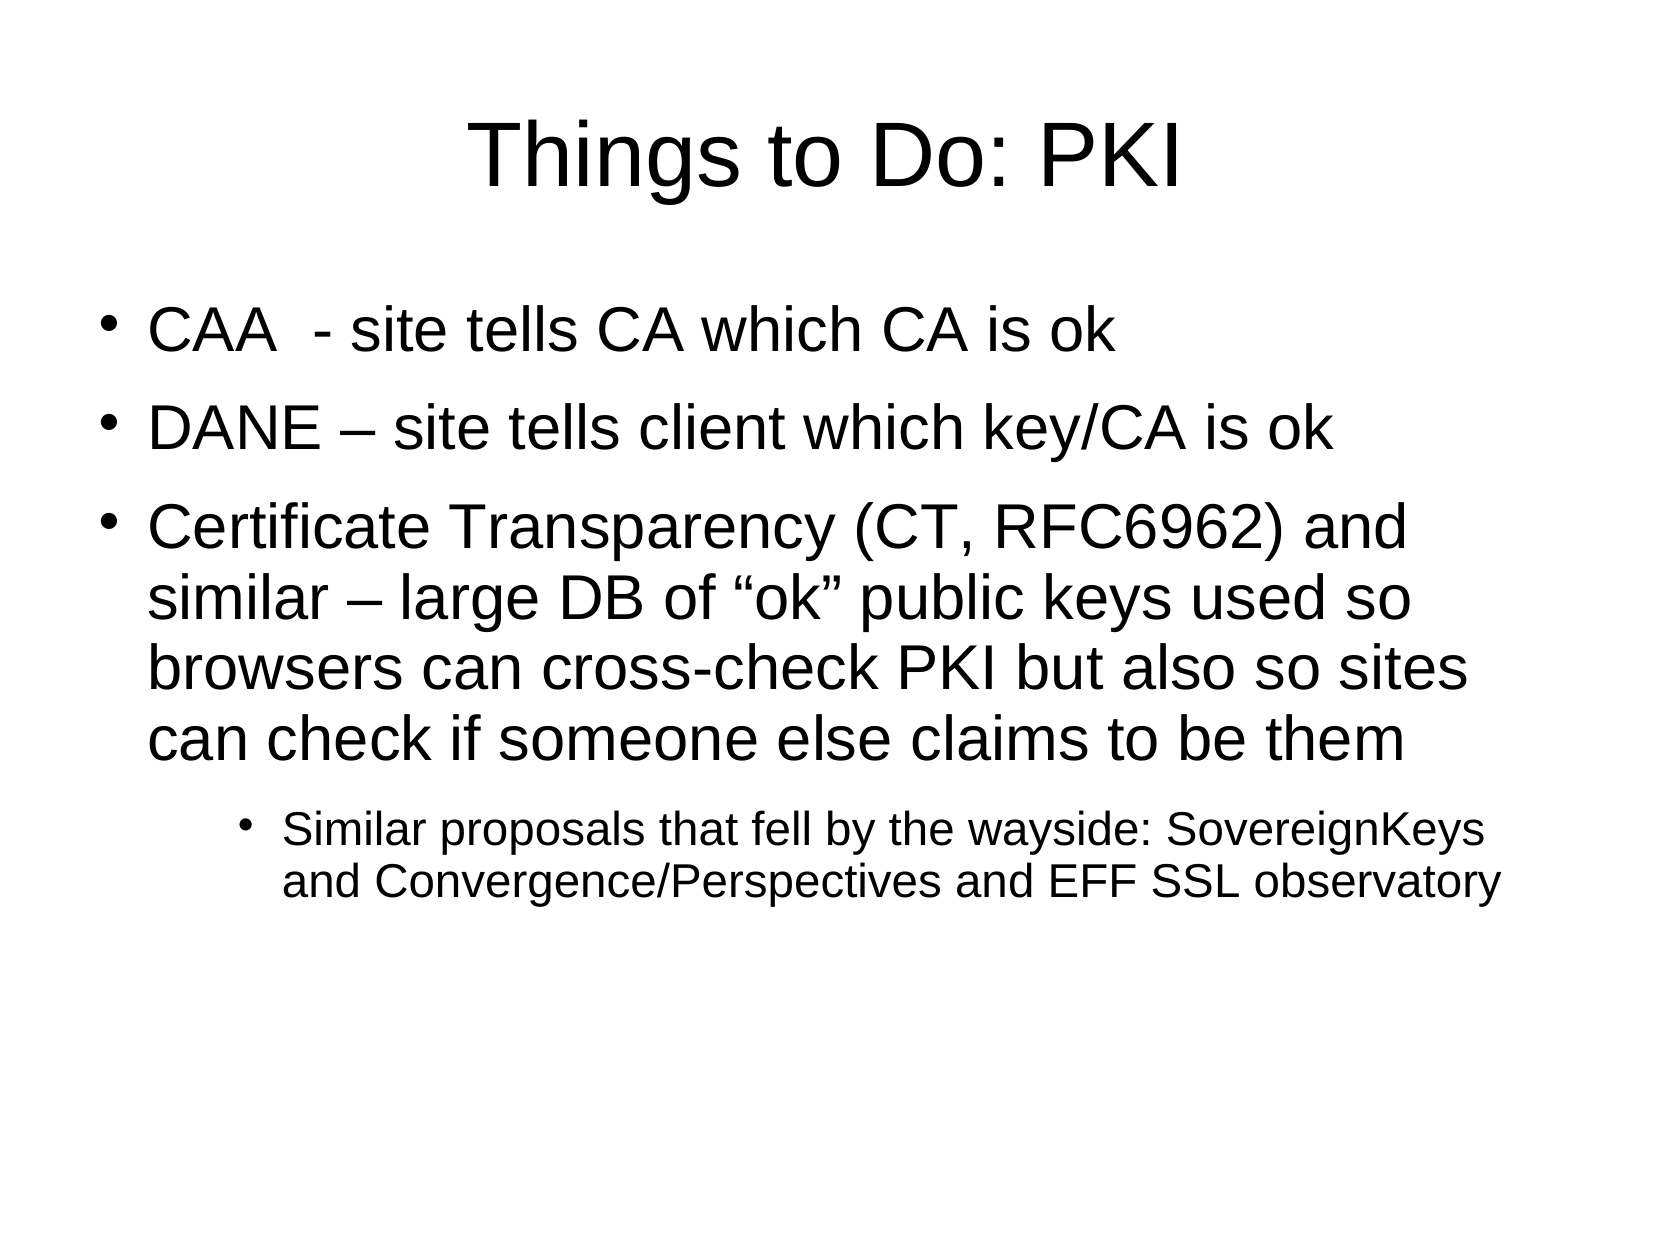

# Things to Do: PKI
CAA - site tells CA which CA is ok
DANE – site tells client which key/CA is ok
Certificate Transparency (CT, RFC6962) and similar – large DB of “ok” public keys used so browsers can cross-check PKI but also so sites can check if someone else claims to be them
Similar proposals that fell by the wayside: SovereignKeys and Convergence/Perspectives and EFF SSL observatory